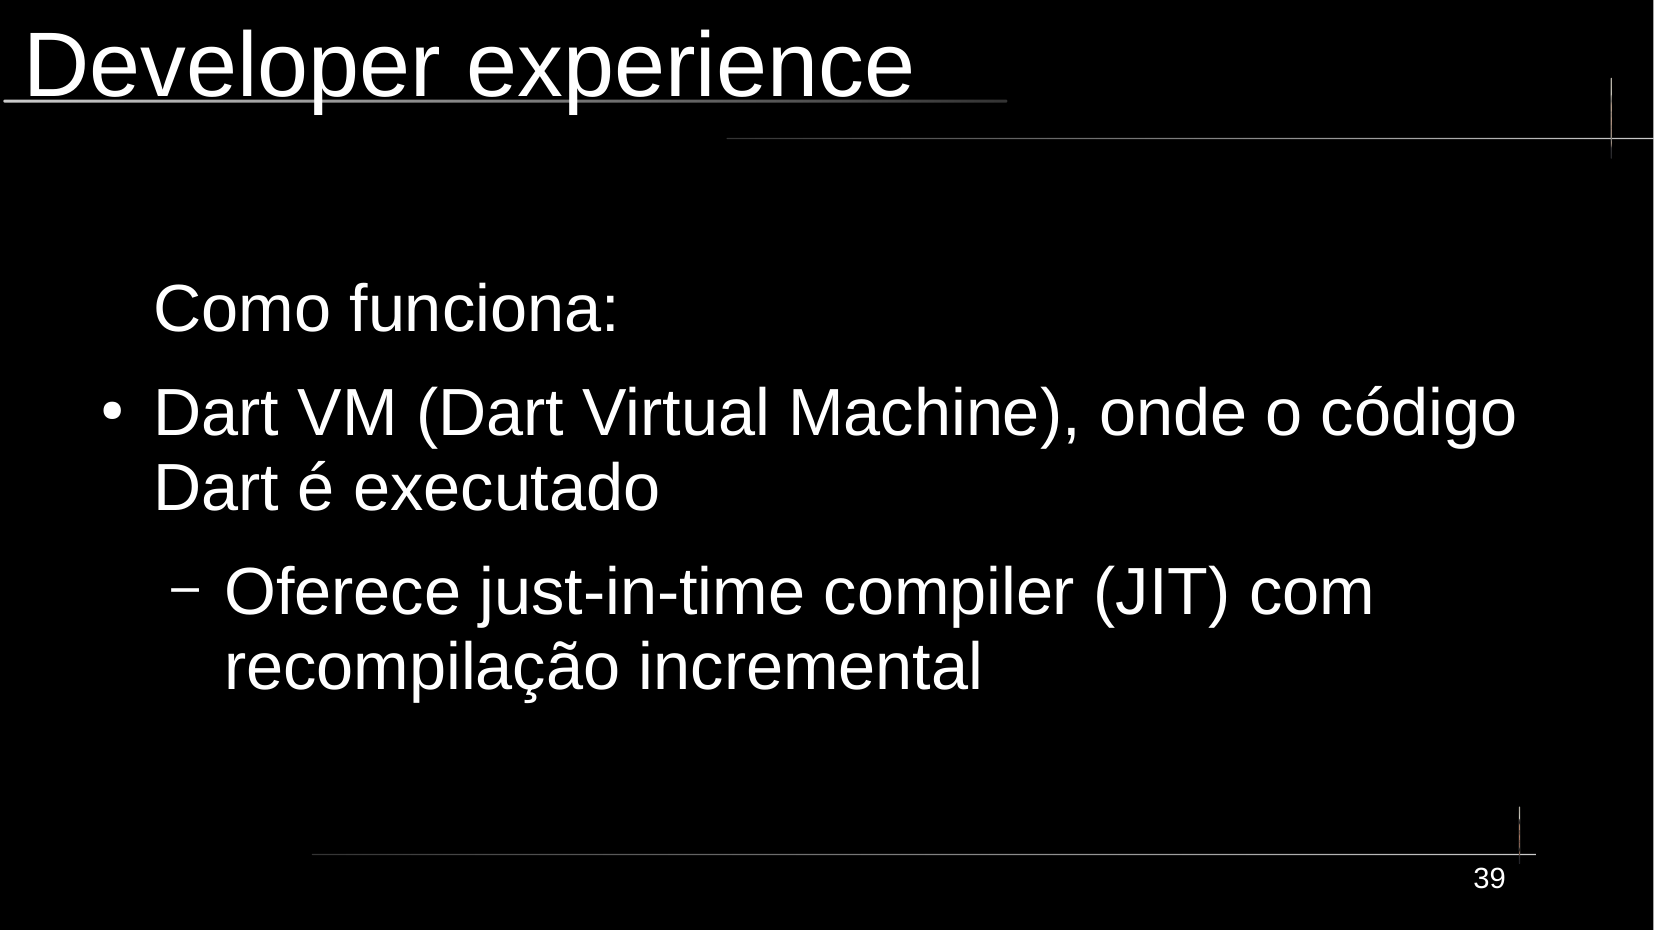

# Developer experience
Como funciona:
Dart VM (Dart Virtual Machine), onde o código Dart é executado
Oferece just-in-time compiler (JIT) com recompilação incremental
39